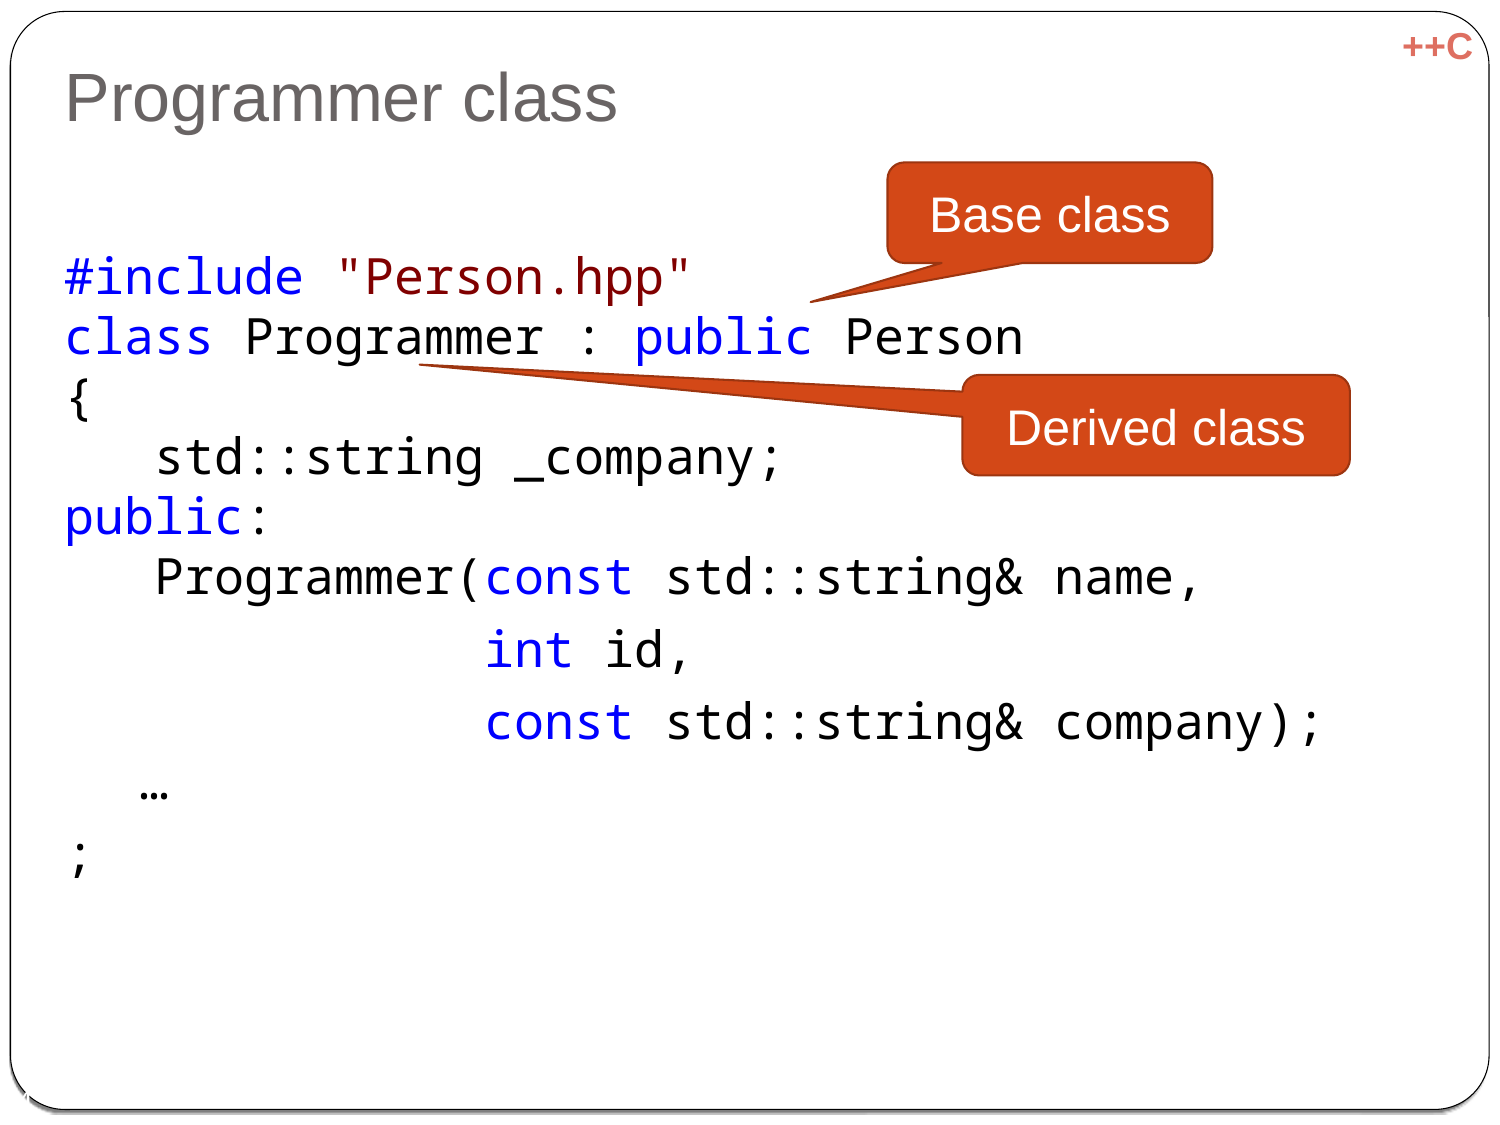

# Programmer class
Base class
#include "Person.hpp"
class Programmer : public Person
{
   std::string _company;
public:
   Programmer(const std::string& name,
 int id,
 const std::string& company);
	…
;
Derived class